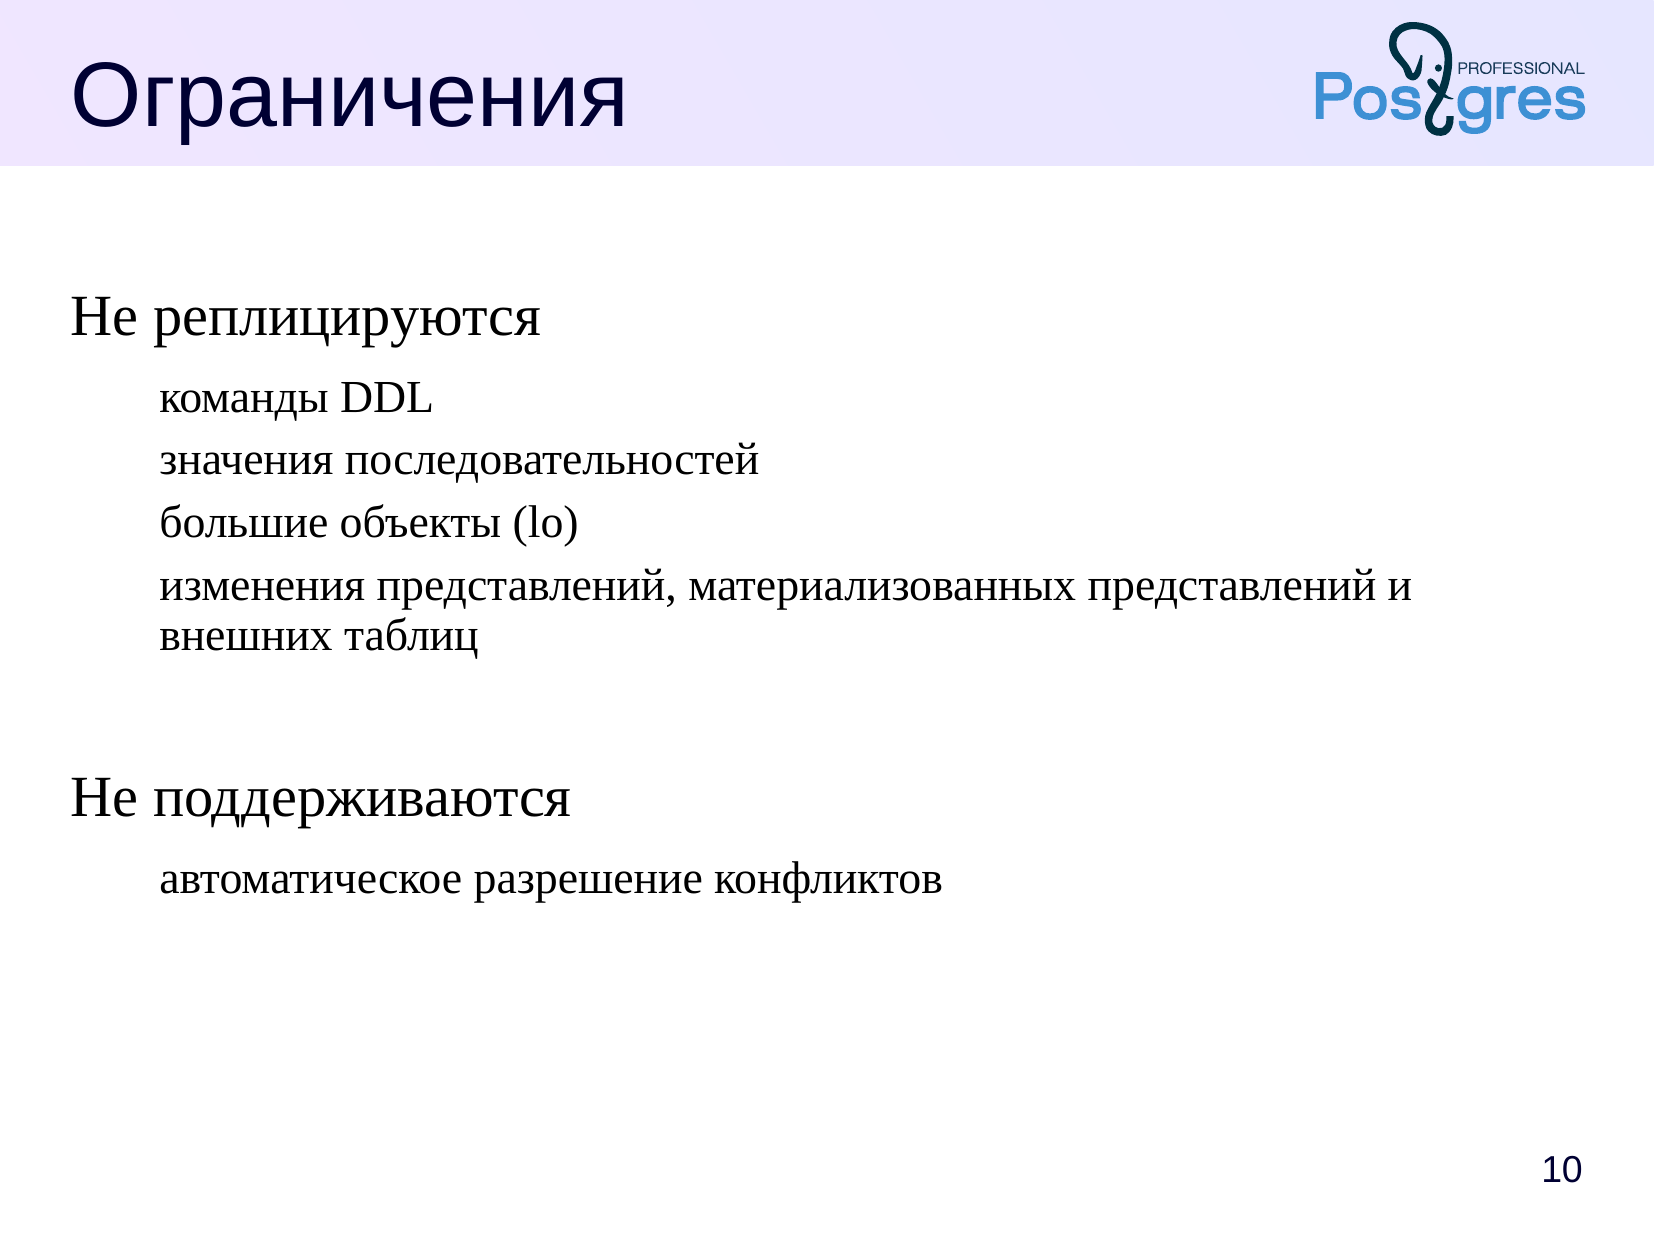

# Ограничения
Не реплицируются
команды DDL
значения последовательностей
большие объекты (lo)
изменения представлений, материализованных представлений и внешних таблиц
Не поддерживаются
автоматическое разрешение конфликтов